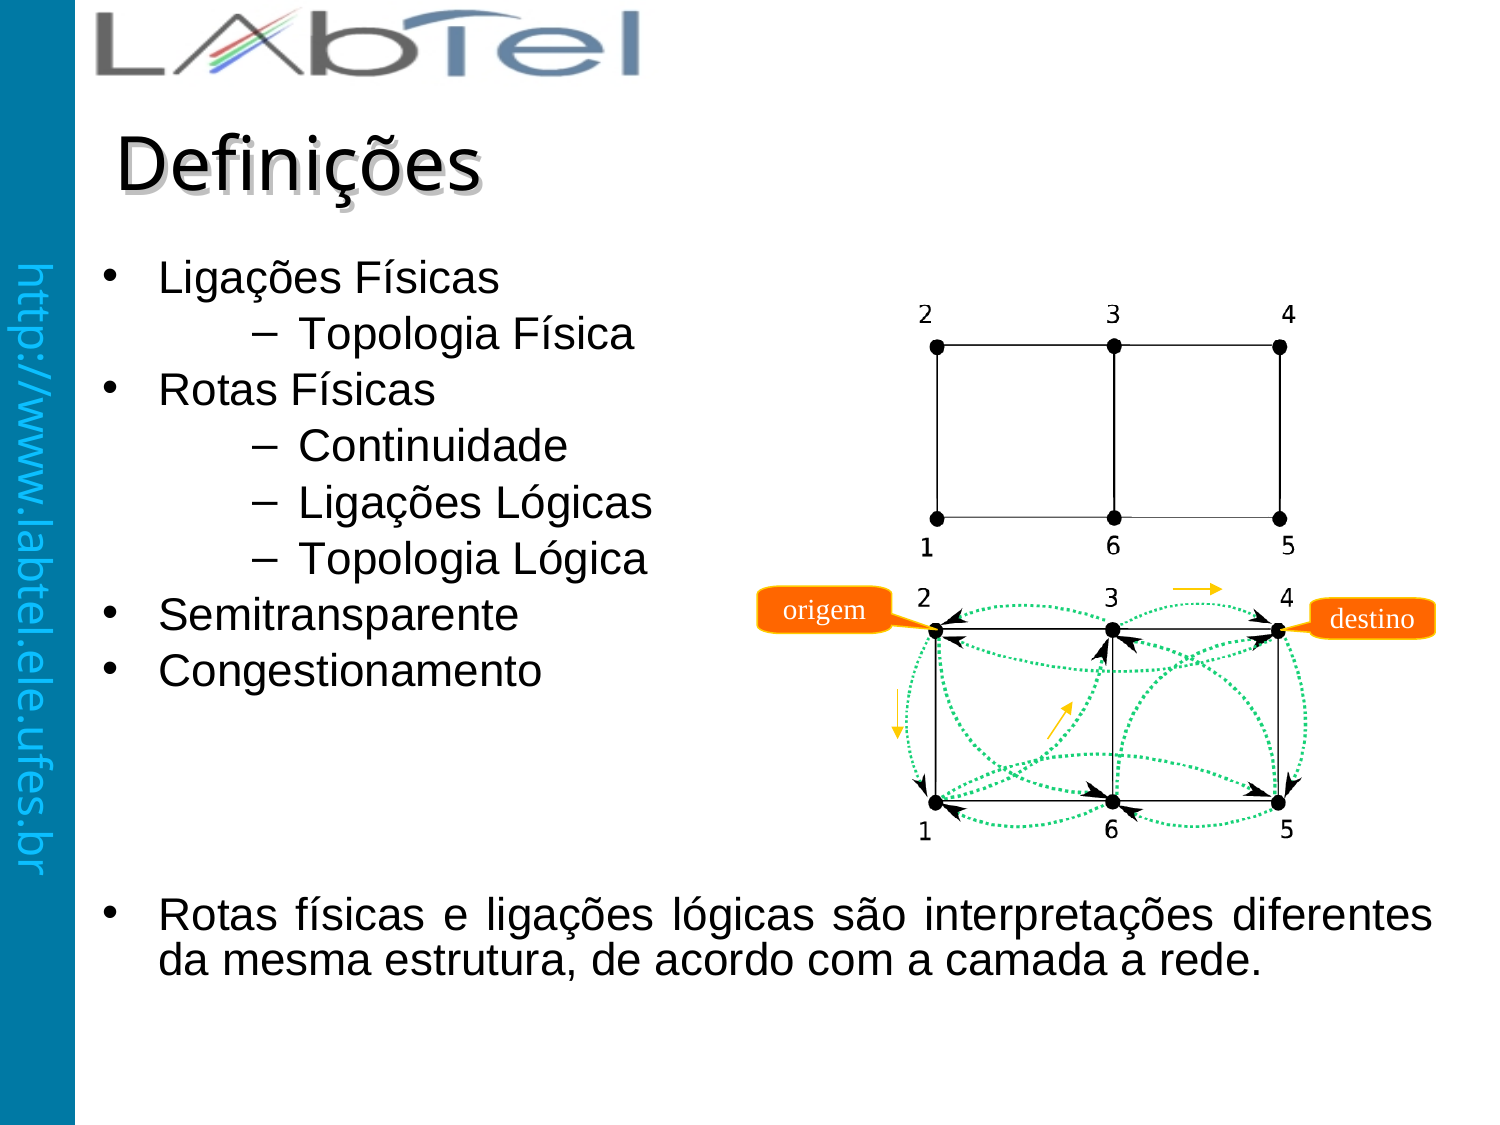

# Definições
Ligações Físicas
Topologia Física
Rotas Físicas
Continuidade
Ligações Lógicas
Topologia Lógica
Semitransparente
Congestionamento
Rotas físicas e ligações lógicas são interpretações diferentes da mesma estrutura, de acordo com a camada a rede.
origem
destino